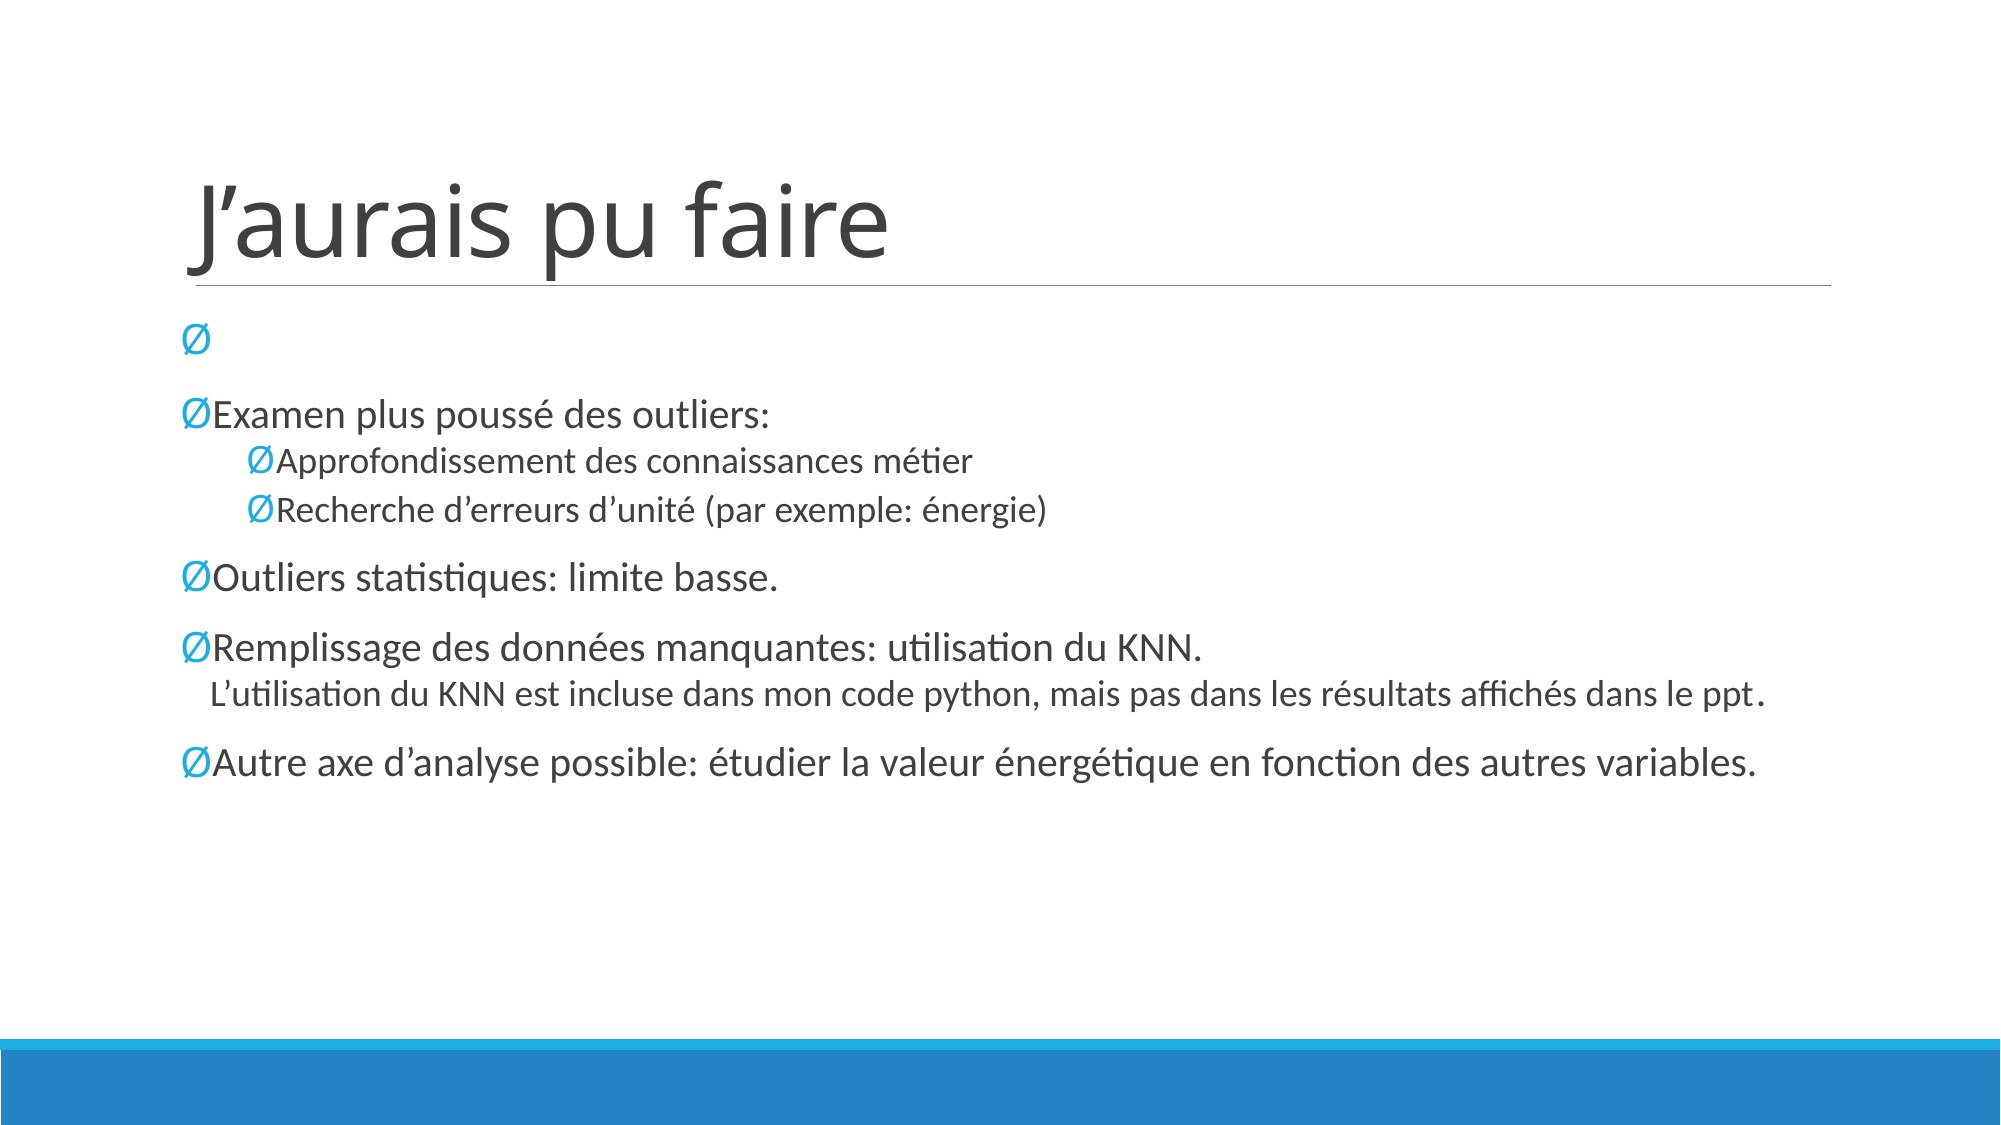

# J’aurais pu faire
Examen plus poussé des outliers:
Approfondissement des connaissances métier
Recherche d’erreurs d’unité (par exemple: énergie)
Outliers statistiques: limite basse.
Remplissage des données manquantes: utilisation du KNN.
L’utilisation du KNN est incluse dans mon code python, mais pas dans les résultats affichés dans le ppt.
Autre axe d’analyse possible: étudier la valeur énergétique en fonction des autres variables.